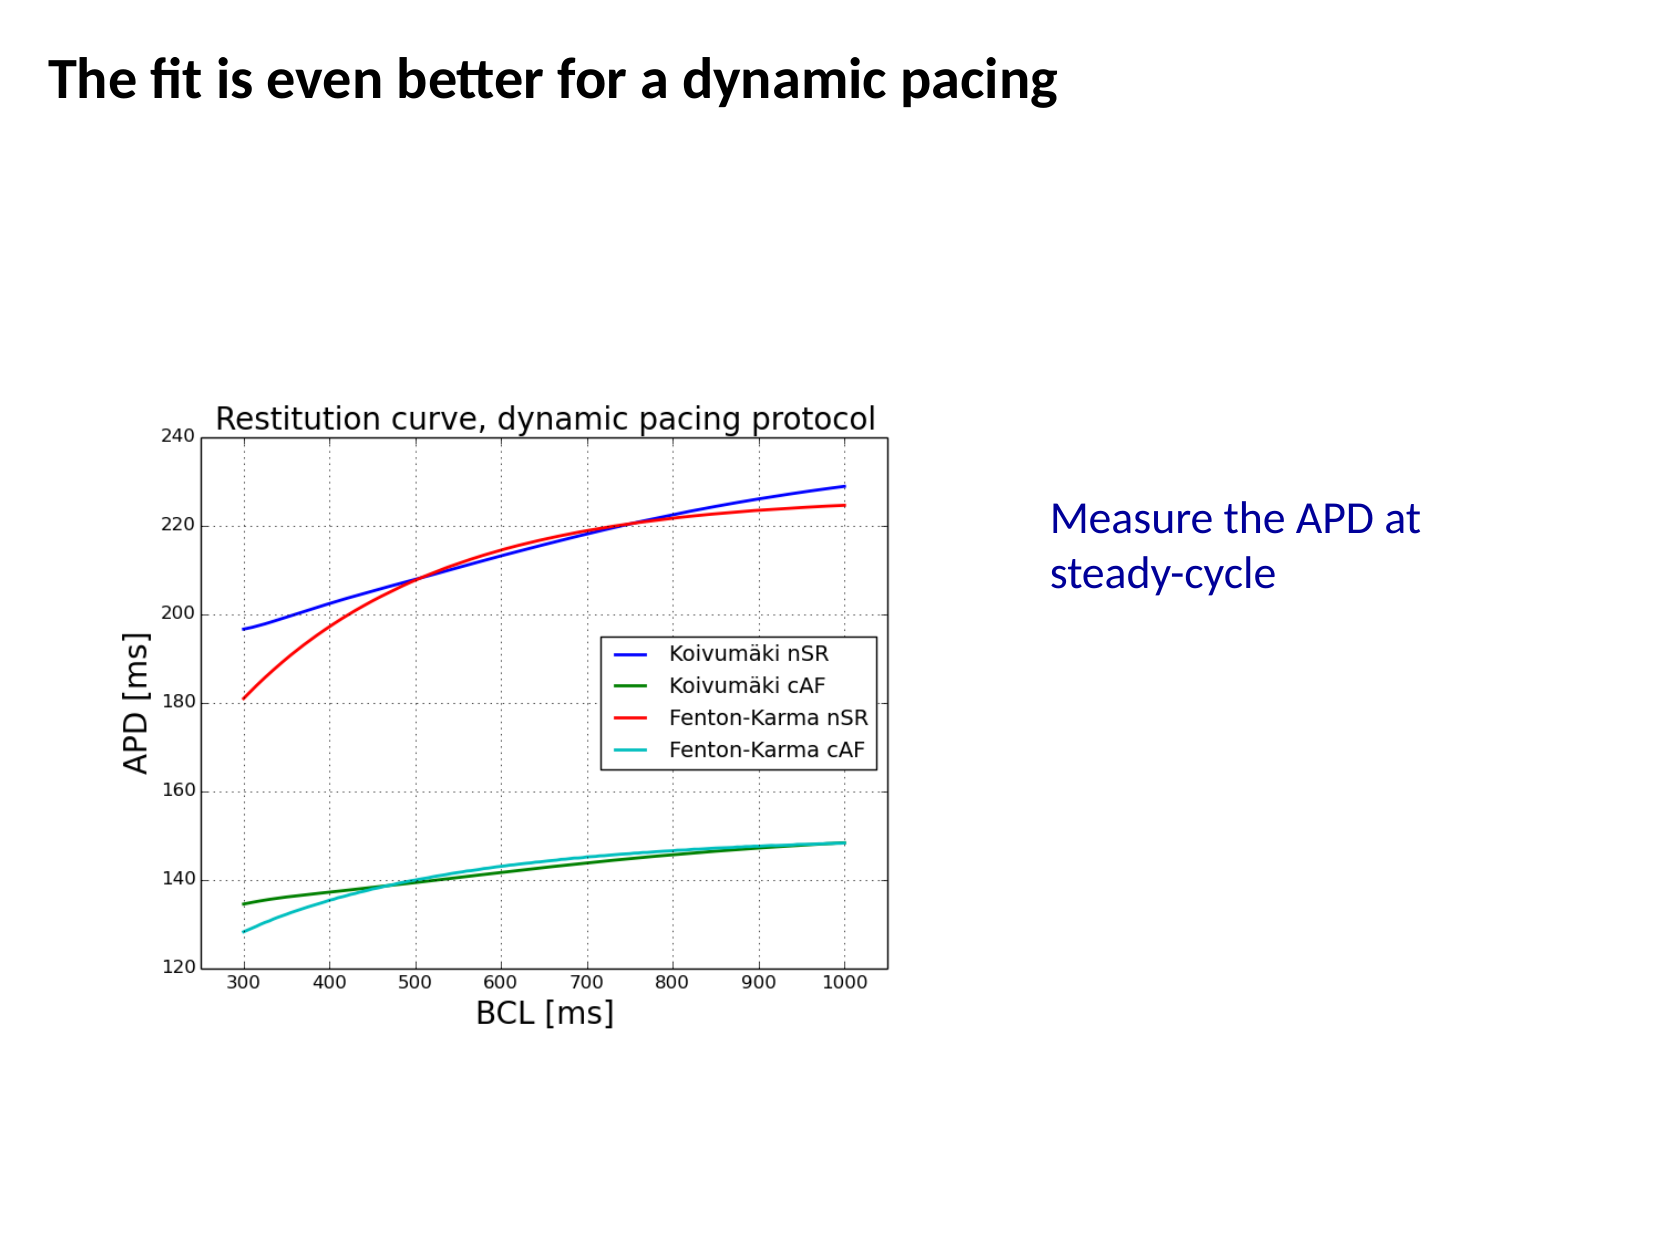

The fit is even better for a dynamic pacing
Measure the APD at
steady-cycle